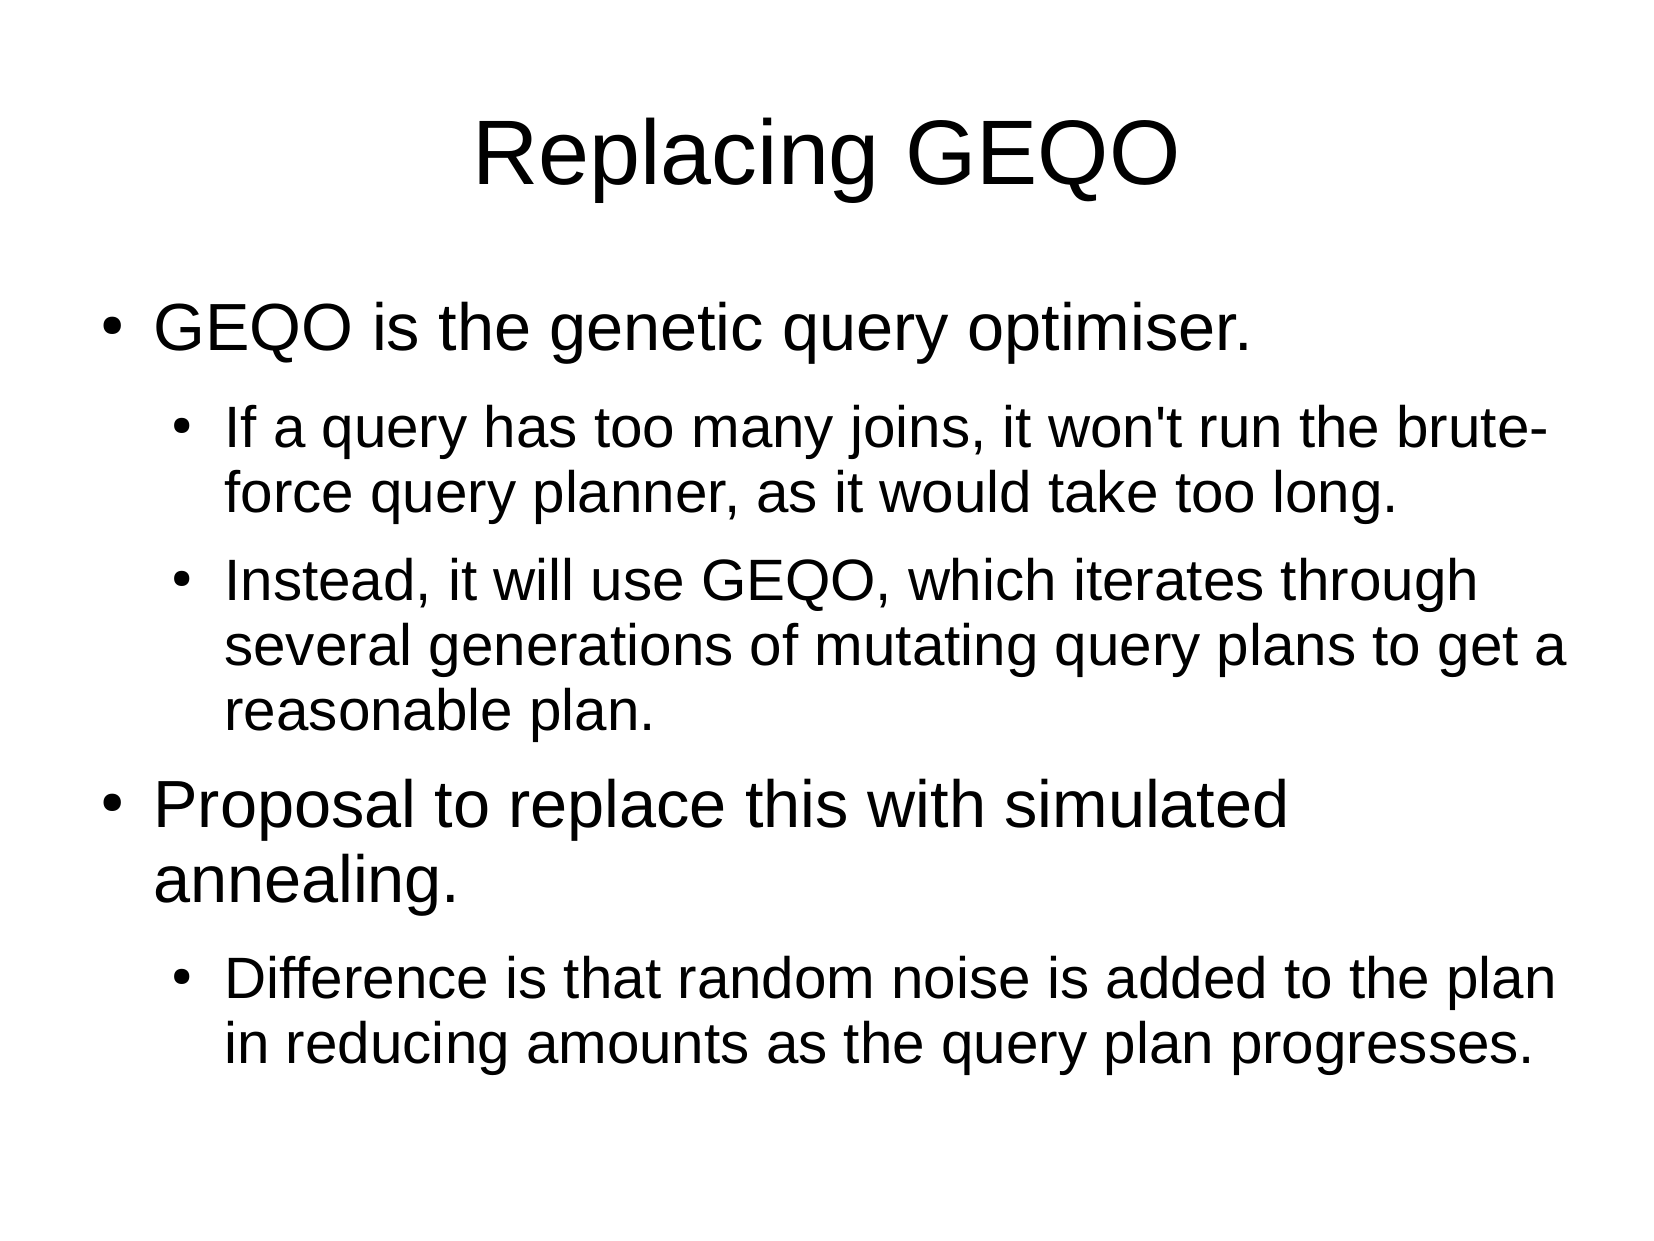

# Replacing GEQO
GEQO is the genetic query optimiser.
If a query has too many joins, it won't run the brute-force query planner, as it would take too long.
Instead, it will use GEQO, which iterates through several generations of mutating query plans to get a reasonable plan.
Proposal to replace this with simulated annealing.
Difference is that random noise is added to the plan in reducing amounts as the query plan progresses.